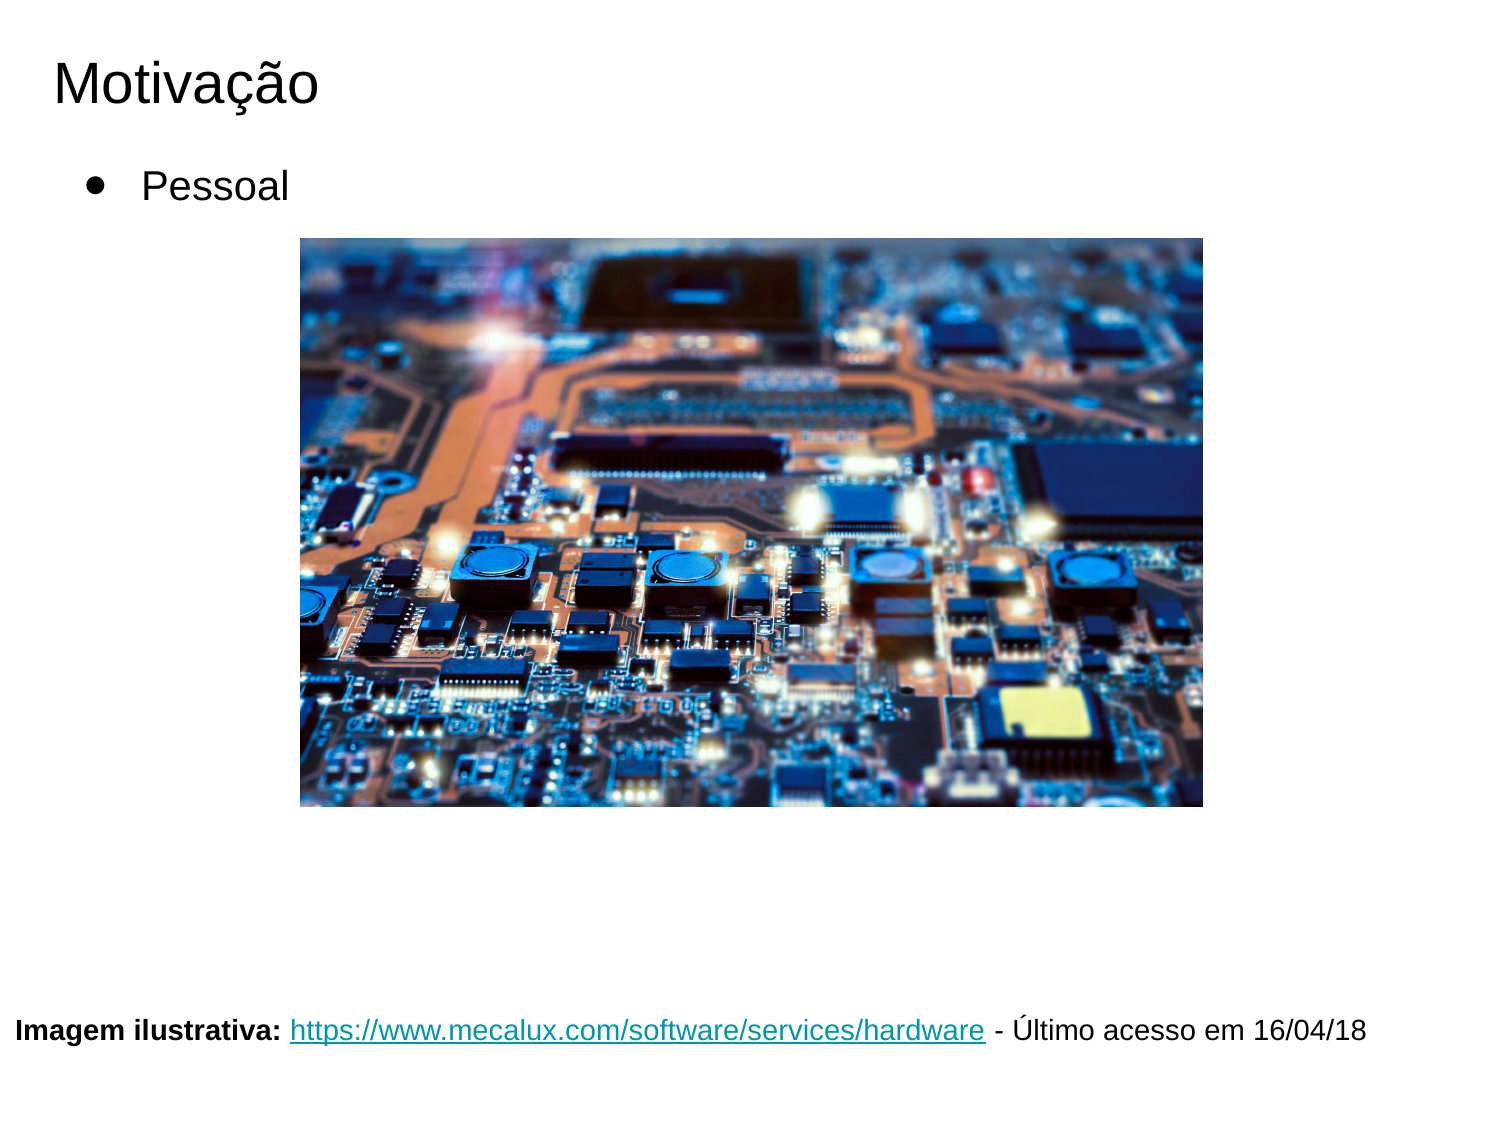

# Motivação
Pessoal
Imagem ilustrativa: https://www.mecalux.com/software/services/hardware - Último acesso em 16/04/18